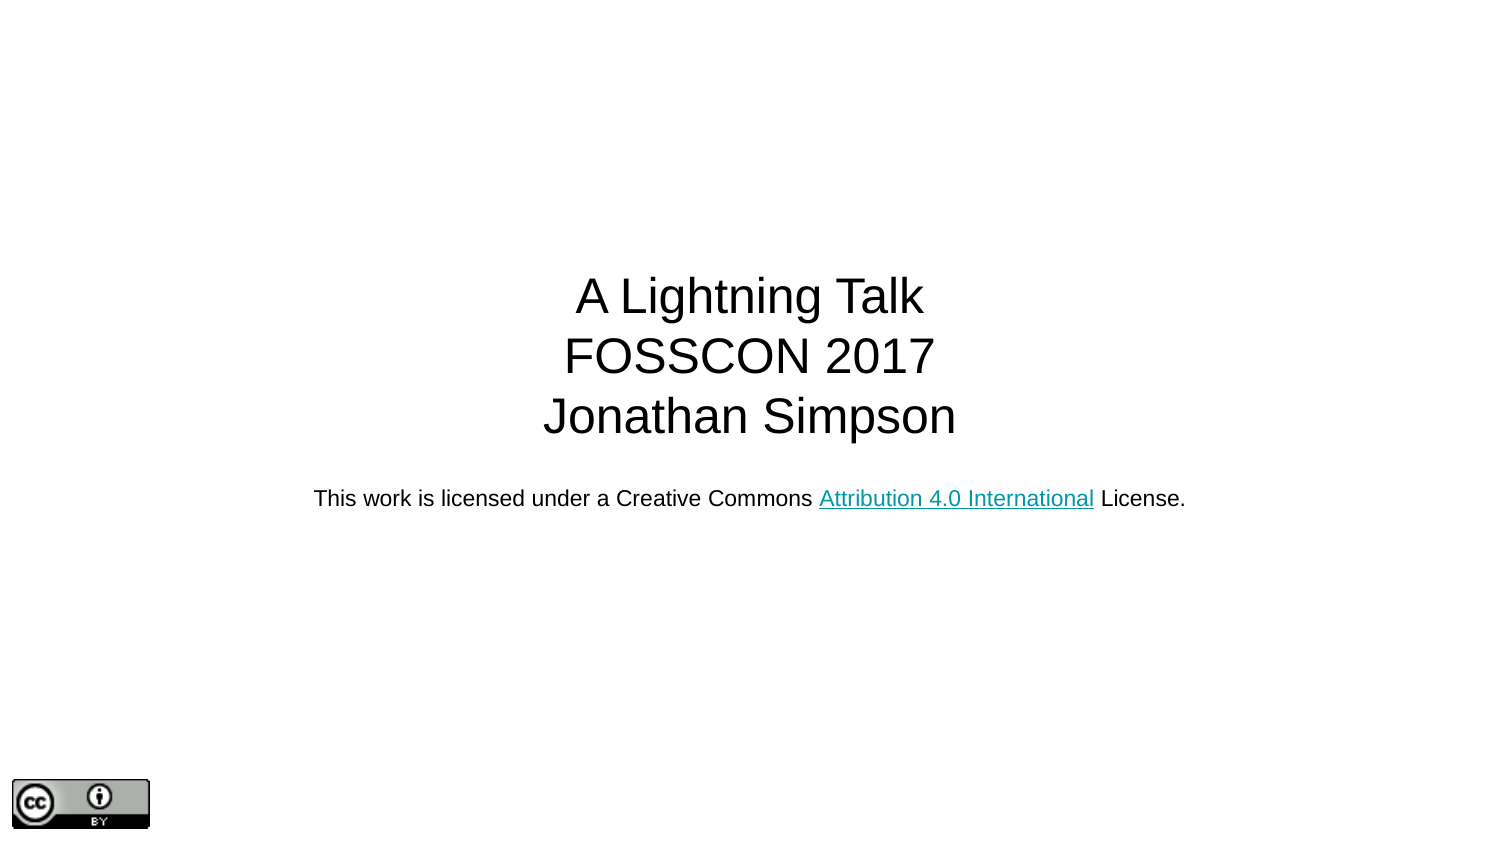

# A Lightning Talk FOSSCON 2017 Jonathan Simpson
This work is licensed under a Creative Commons Attribution 4.0 International License.